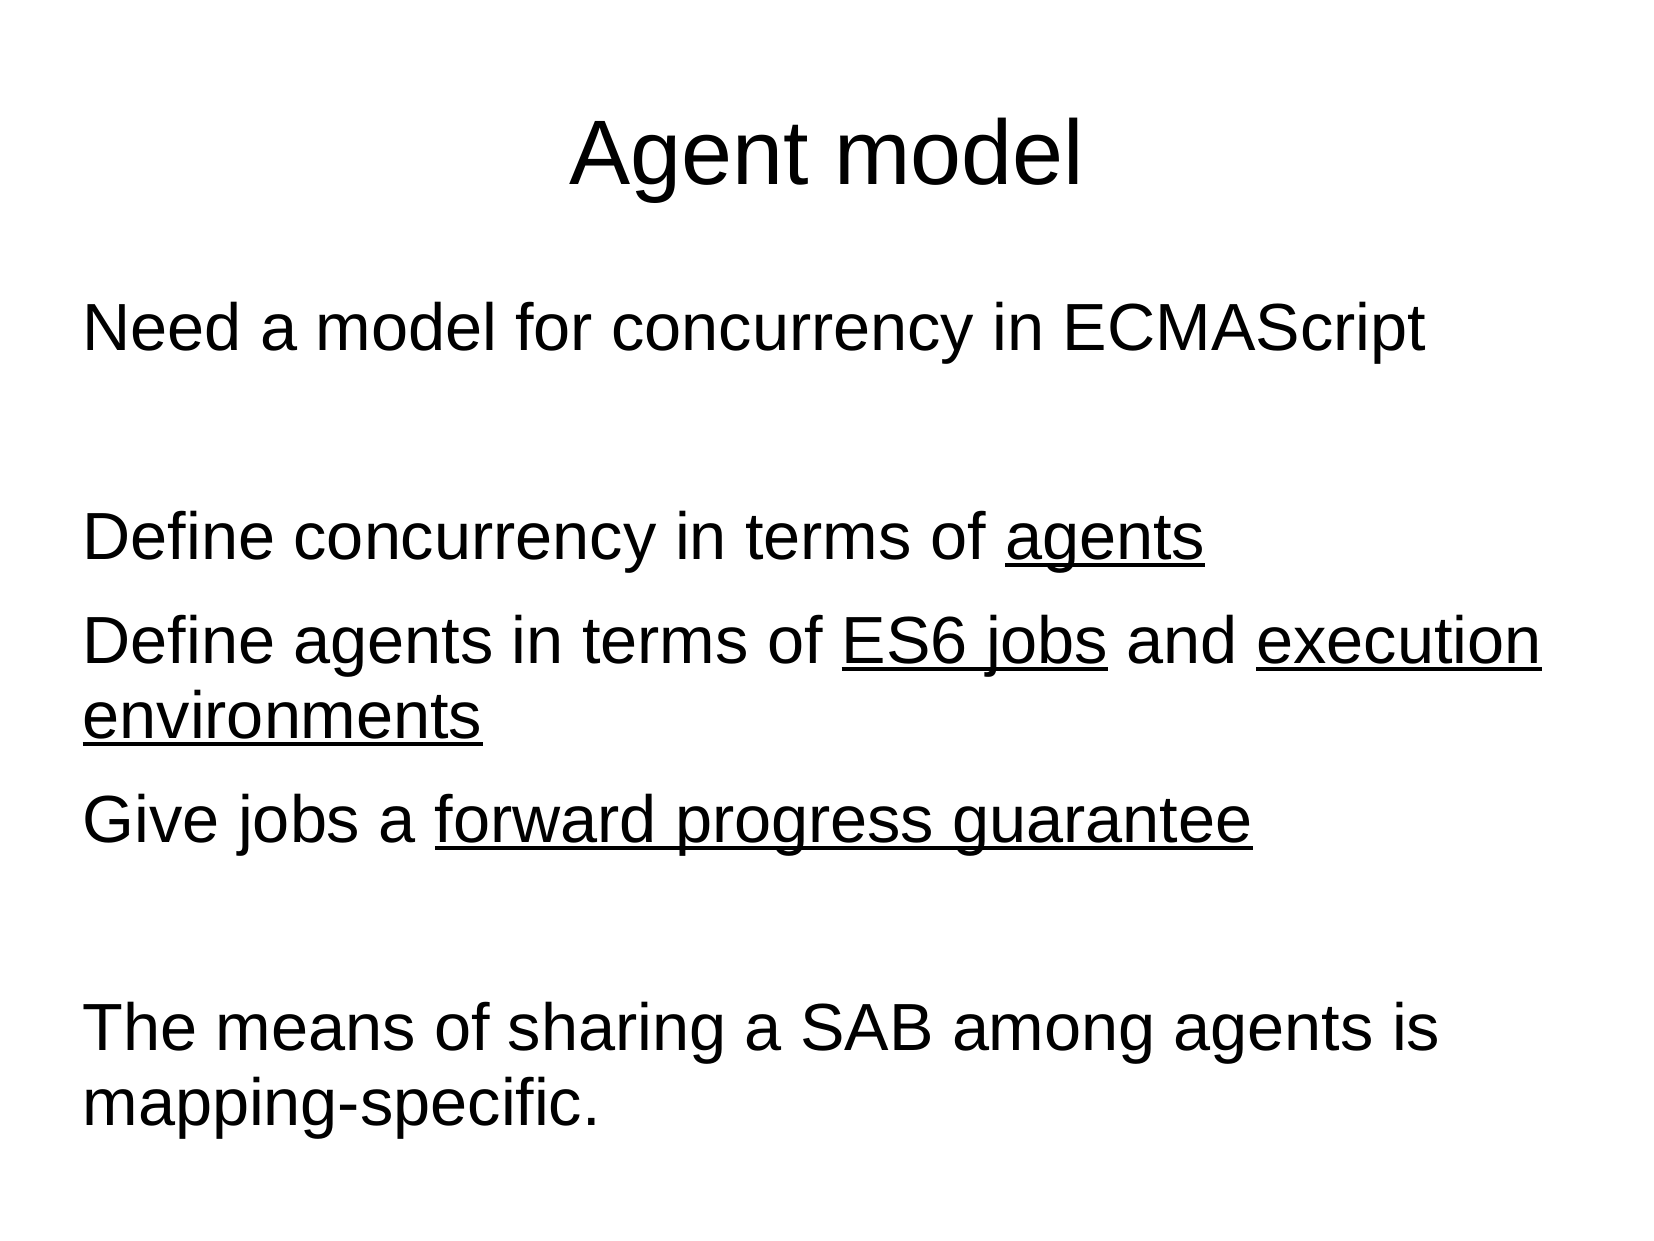

# Agent model
Need a model for concurrency in ECMAScript
Define concurrency in terms of agents
Define agents in terms of ES6 jobs and execution environments
Give jobs a forward progress guarantee
The means of sharing a SAB among agents is mapping-specific.